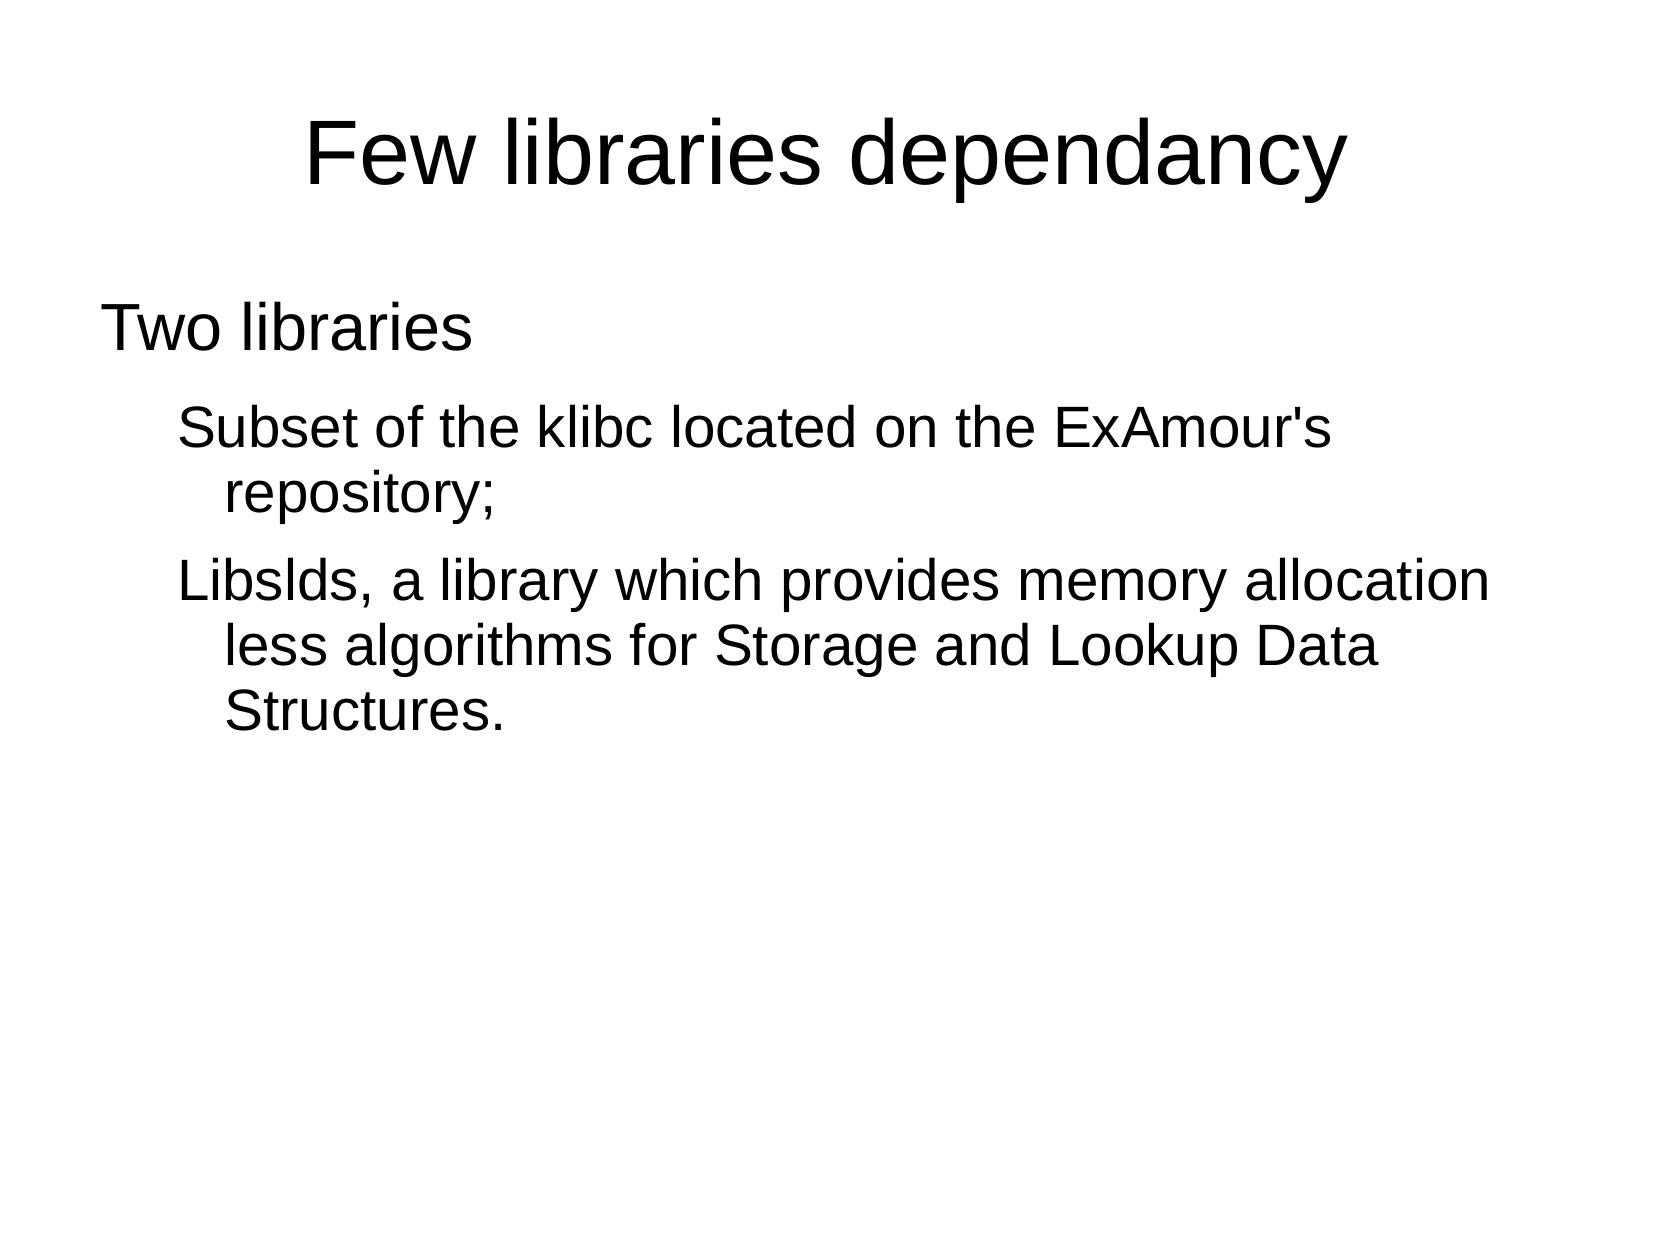

# Few libraries dependancy
Two libraries
Subset of the klibc located on the ExAmour's repository;
Libslds, a library which provides memory allocation less algorithms for Storage and Lookup Data Structures.